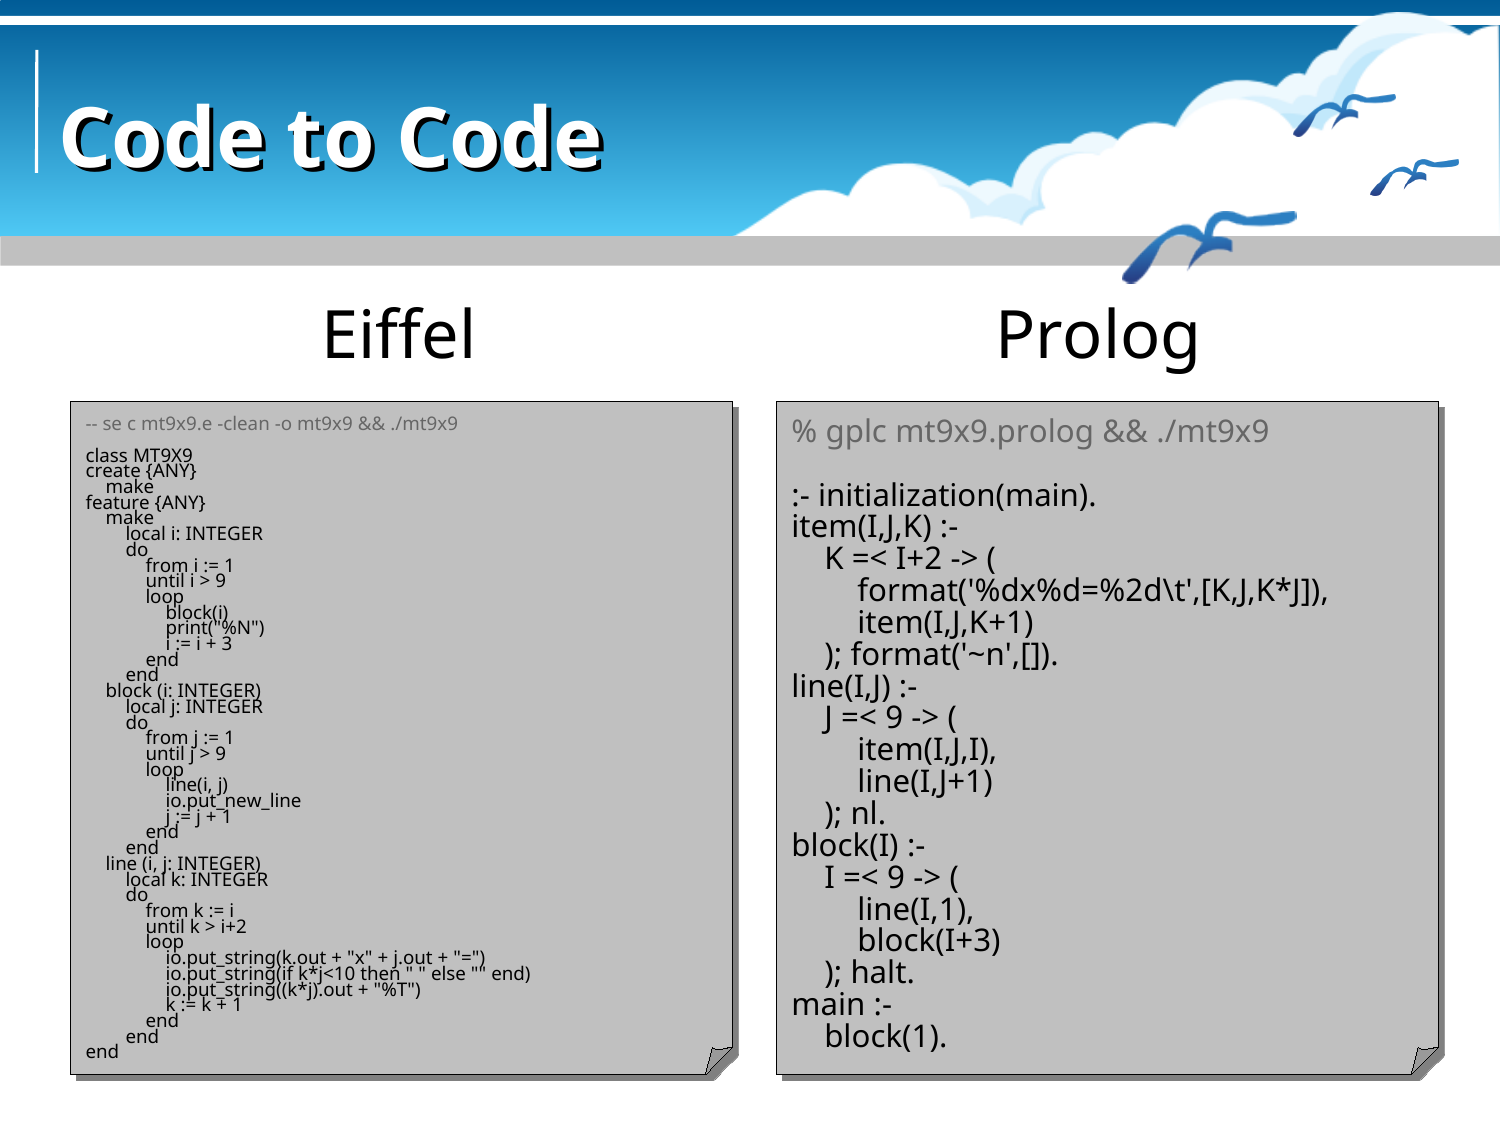

# Code to Code
Prolog
Eiffel
-- se c mt9x9.e -clean -o mt9x9 && ./mt9x9
class MT9X9
create {ANY}
 make
feature {ANY}
 make
 local i: INTEGER
 do
 from i := 1
 until i > 9
 loop
 block(i)
 print("%N")
 i := i + 3
 end
 end
 block (i: INTEGER)
 local j: INTEGER
 do
 from j := 1
 until j > 9
 loop
 line(i, j)
 io.put_new_line
 j := j + 1
 end
 end
 line (i, j: INTEGER)
 local k: INTEGER
 do
 from k := i
 until k > i+2
 loop
 io.put_string(k.out + "x" + j.out + "=")
 io.put_string(if k*j<10 then " " else "" end)
 io.put_string((k*j).out + "%T")
 k := k + 1
 end
 end
end
% gplc mt9x9.prolog && ./mt9x9
:- initialization(main).
item(I,J,K) :-
 K =< I+2 -> (
 format('%dx%d=%2d\t',[K,J,K*J]),
 item(I,J,K+1)
 ); format('~n',[]).
line(I,J) :-
 J =< 9 -> (
 item(I,J,I),
 line(I,J+1)
 ); nl.
block(I) :-
 I =< 9 -> (
 line(I,1),
 block(I+3)
 ); halt.
main :-
 block(1).